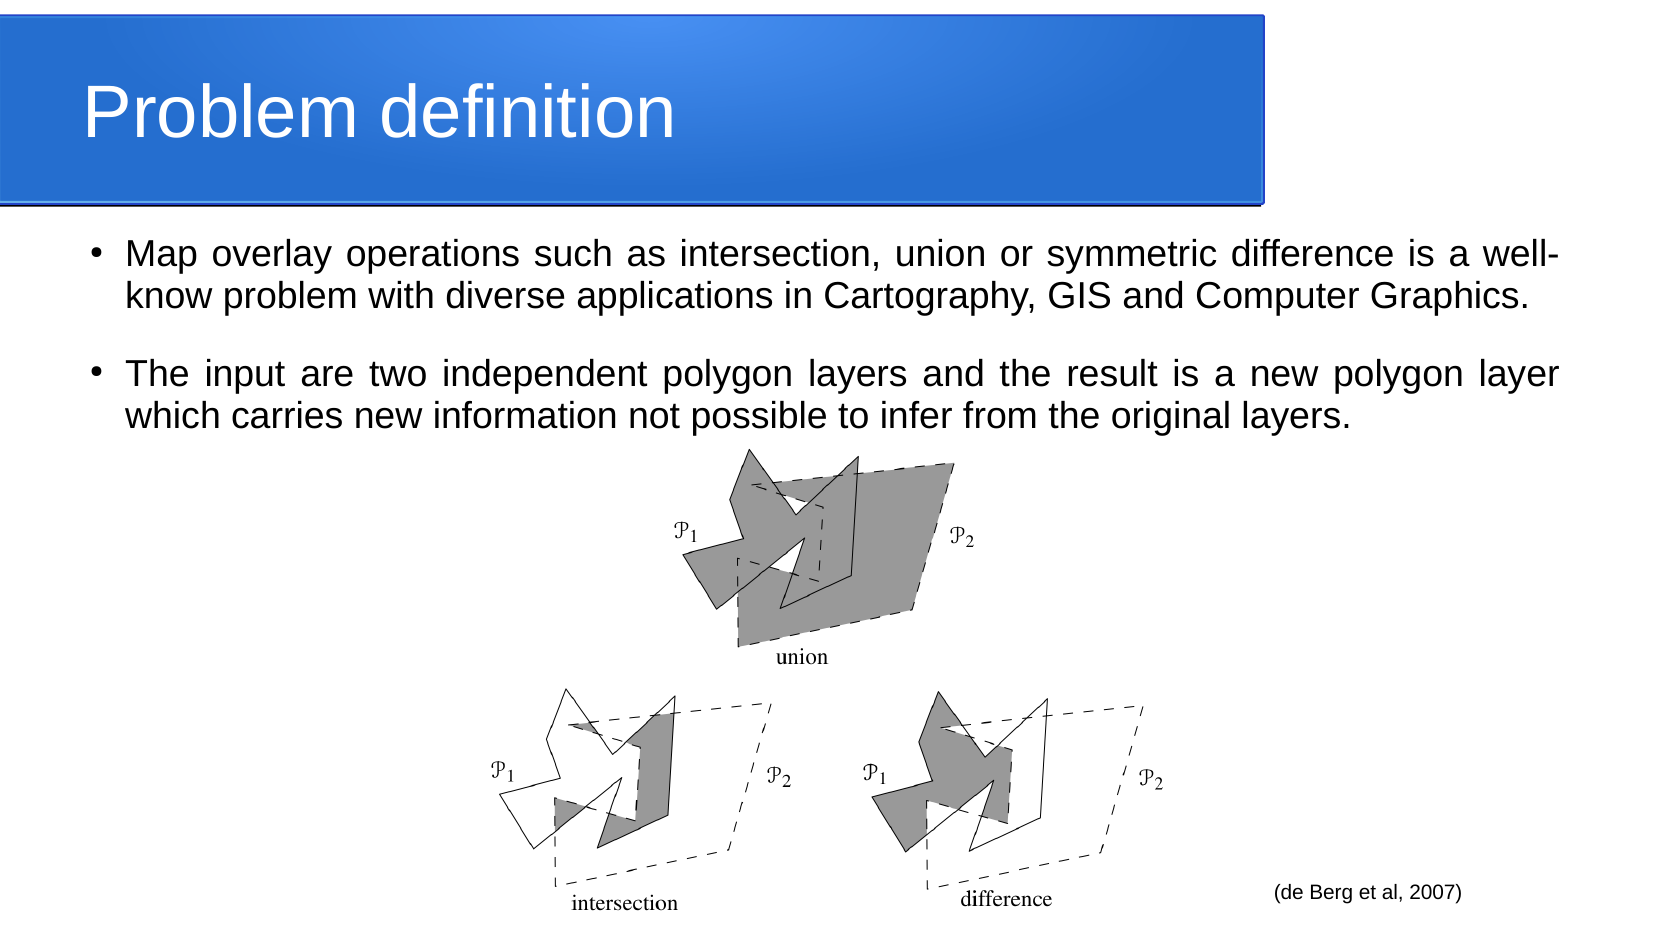

# Problem definition
Map overlay operations such as intersection, union or symmetric difference is a well-know problem with diverse applications in Cartography, GIS and Computer Graphics.
The input are two independent polygon layers and the result is a new polygon layer which carries new information not possible to infer from the original layers.
(de Berg et al, 2007)